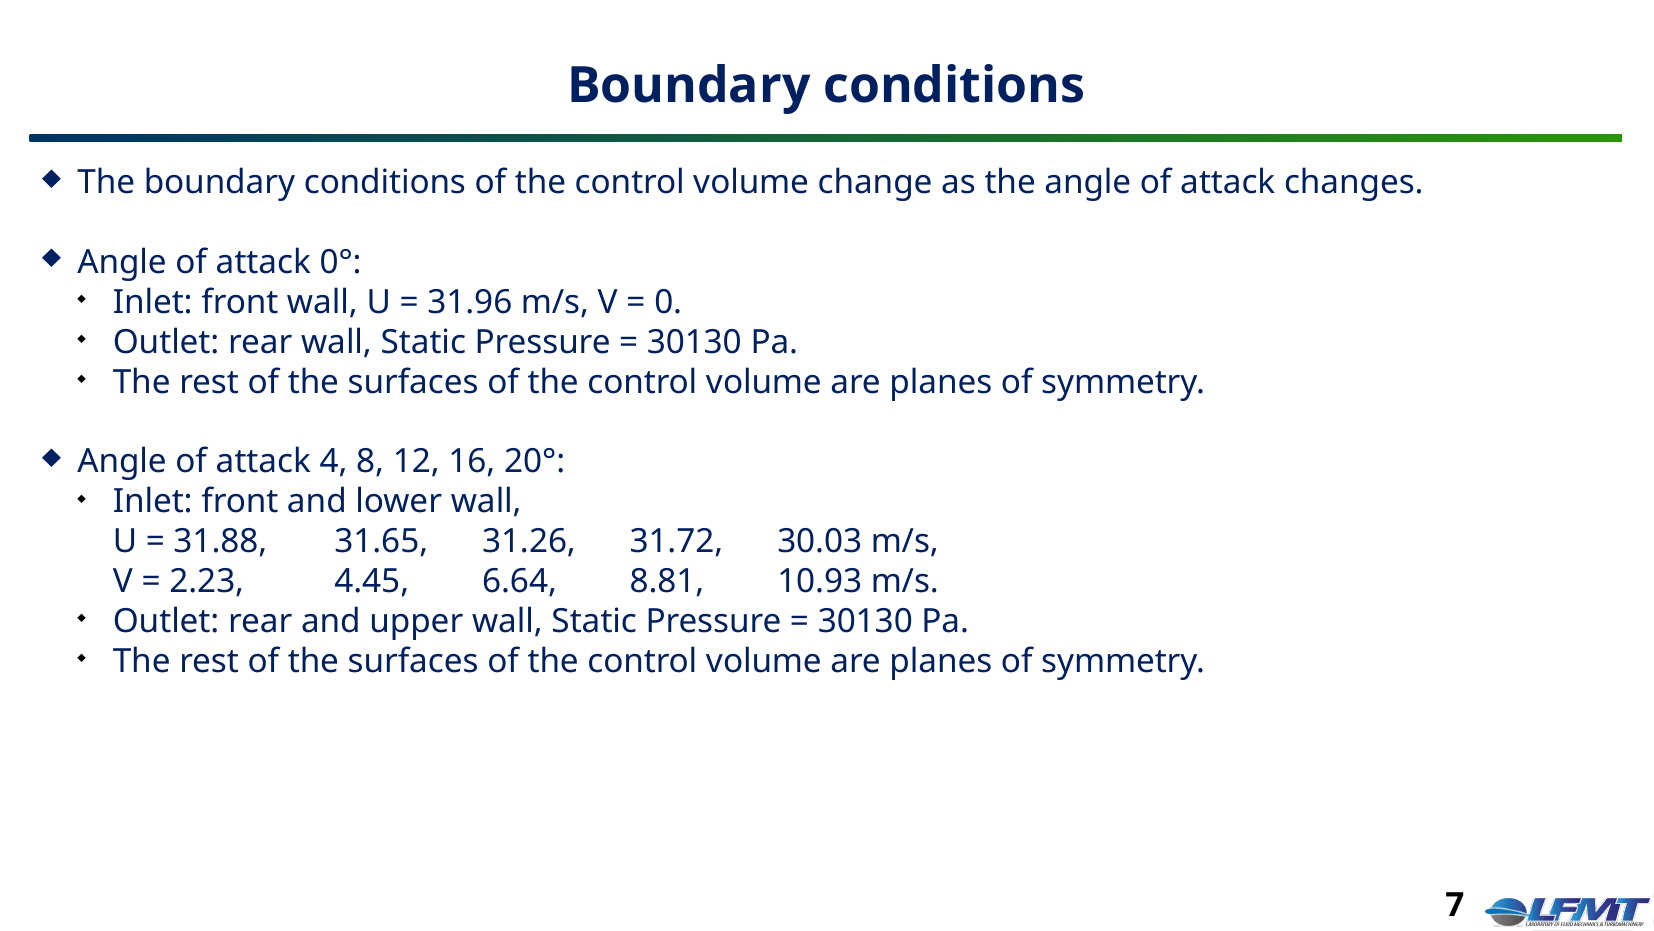

# Boundary conditions
The boundary conditions of the control volume change as the angle of attack changes.
Angle of attack 0°:
Inlet: front wall, U = 31.96 m/s, V = 0.
Outlet: rear wall, Static Pressure = 30130 Pa.
The rest of the surfaces of the control volume are planes of symmetry.
Angle of attack 4, 8, 12, 16, 20°:
Inlet: front and lower wall,
U = 31.88,	31.65,	31.26,	31.72,	30.03 m/s,
V = 2.23,		4.45, 	6.64, 	8.81, 	10.93 m/s.
Outlet: rear and upper wall, Static Pressure = 30130 Pa.
The rest of the surfaces of the control volume are planes of symmetry.